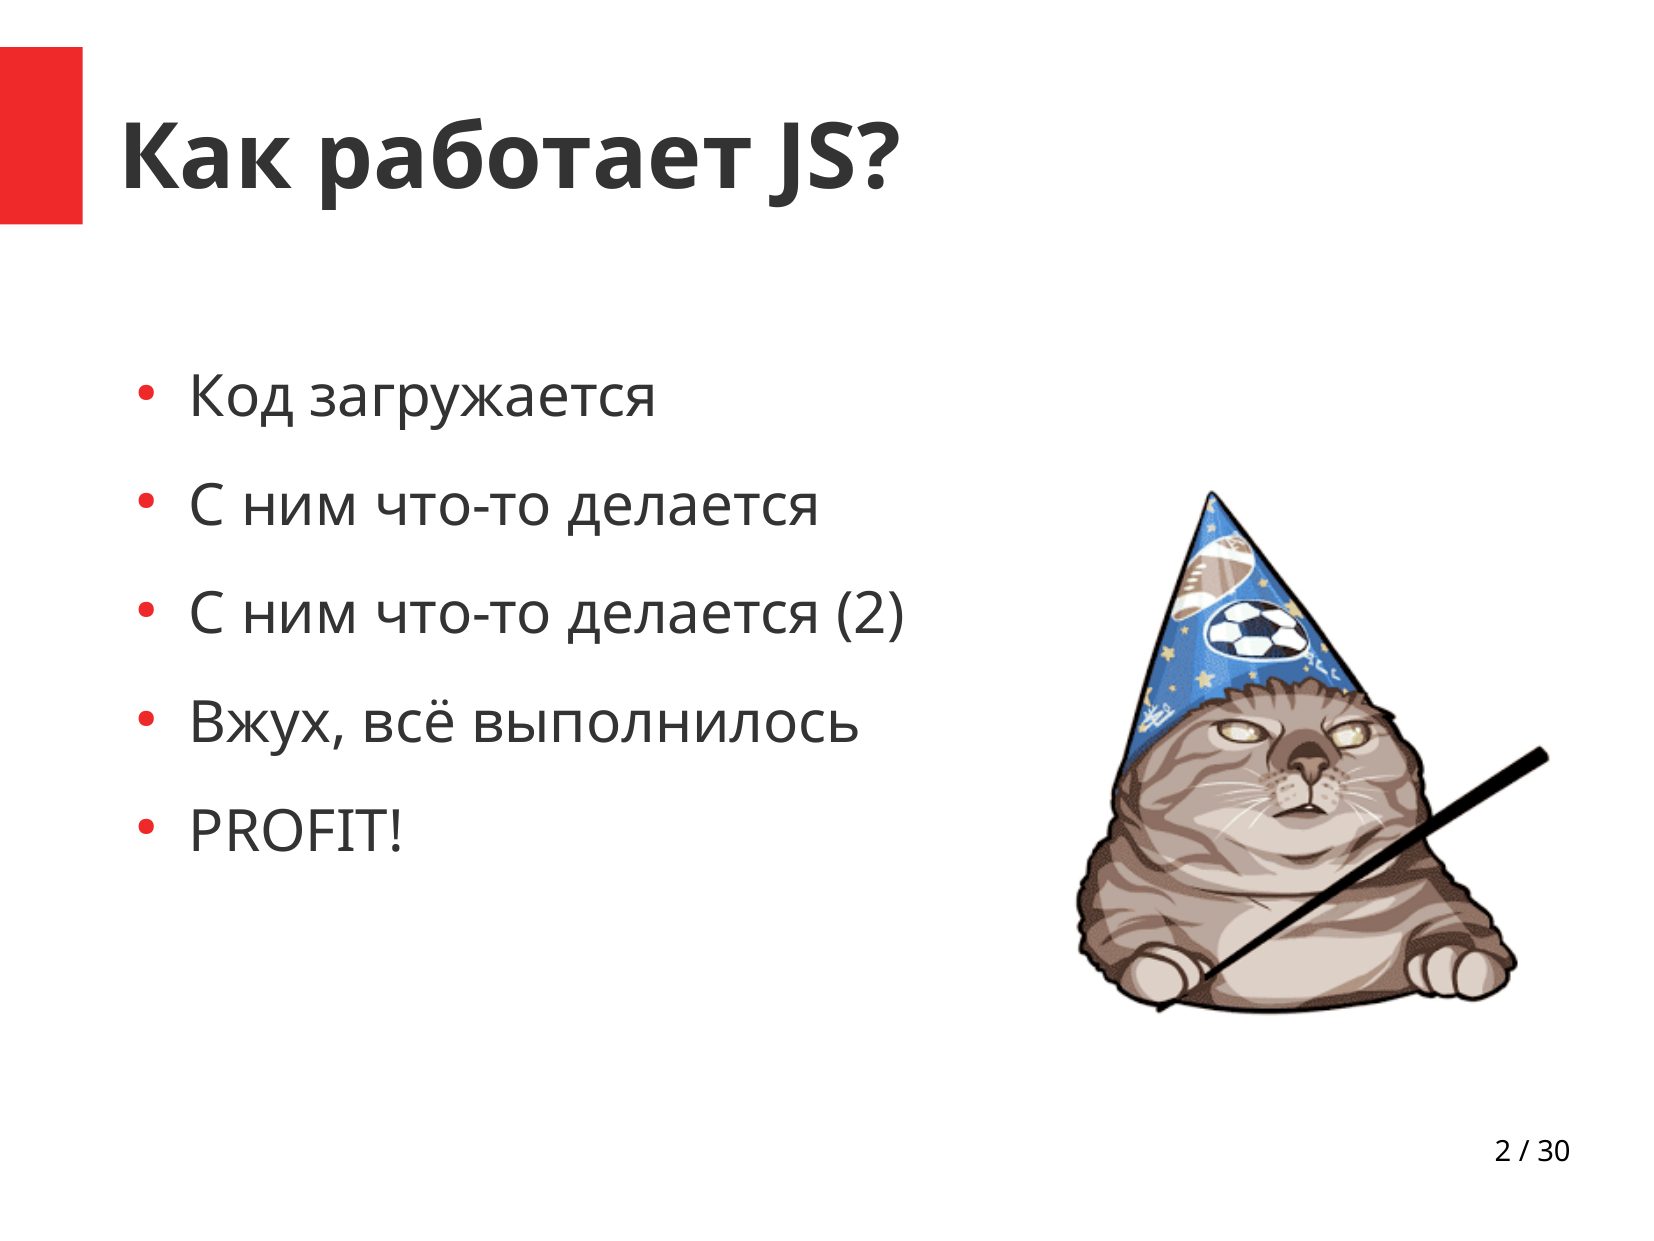

# Как работает JS?
Код загружается
С ним что-то делается
С ним что-то делается (2)
Вжух, всё выполнилось
PROFIT!
2